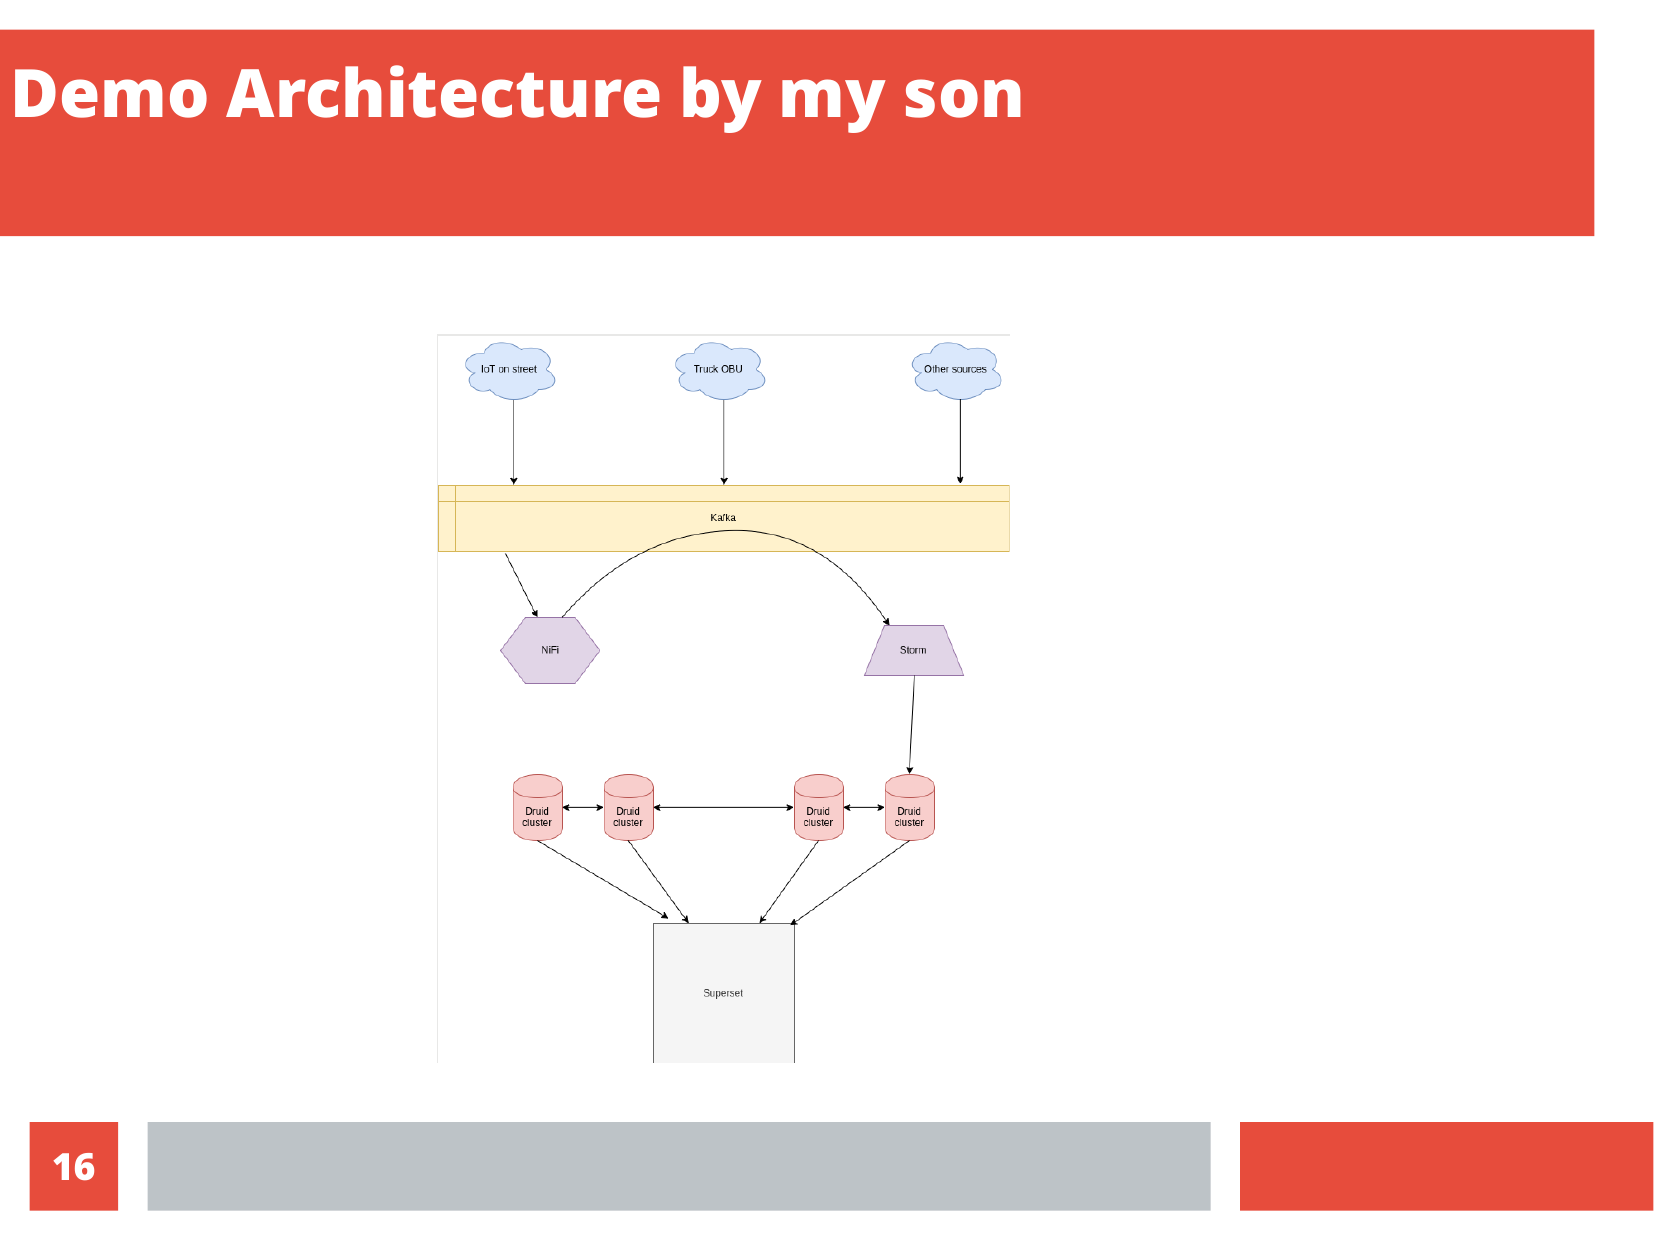

# Demo Architecture by my son
16